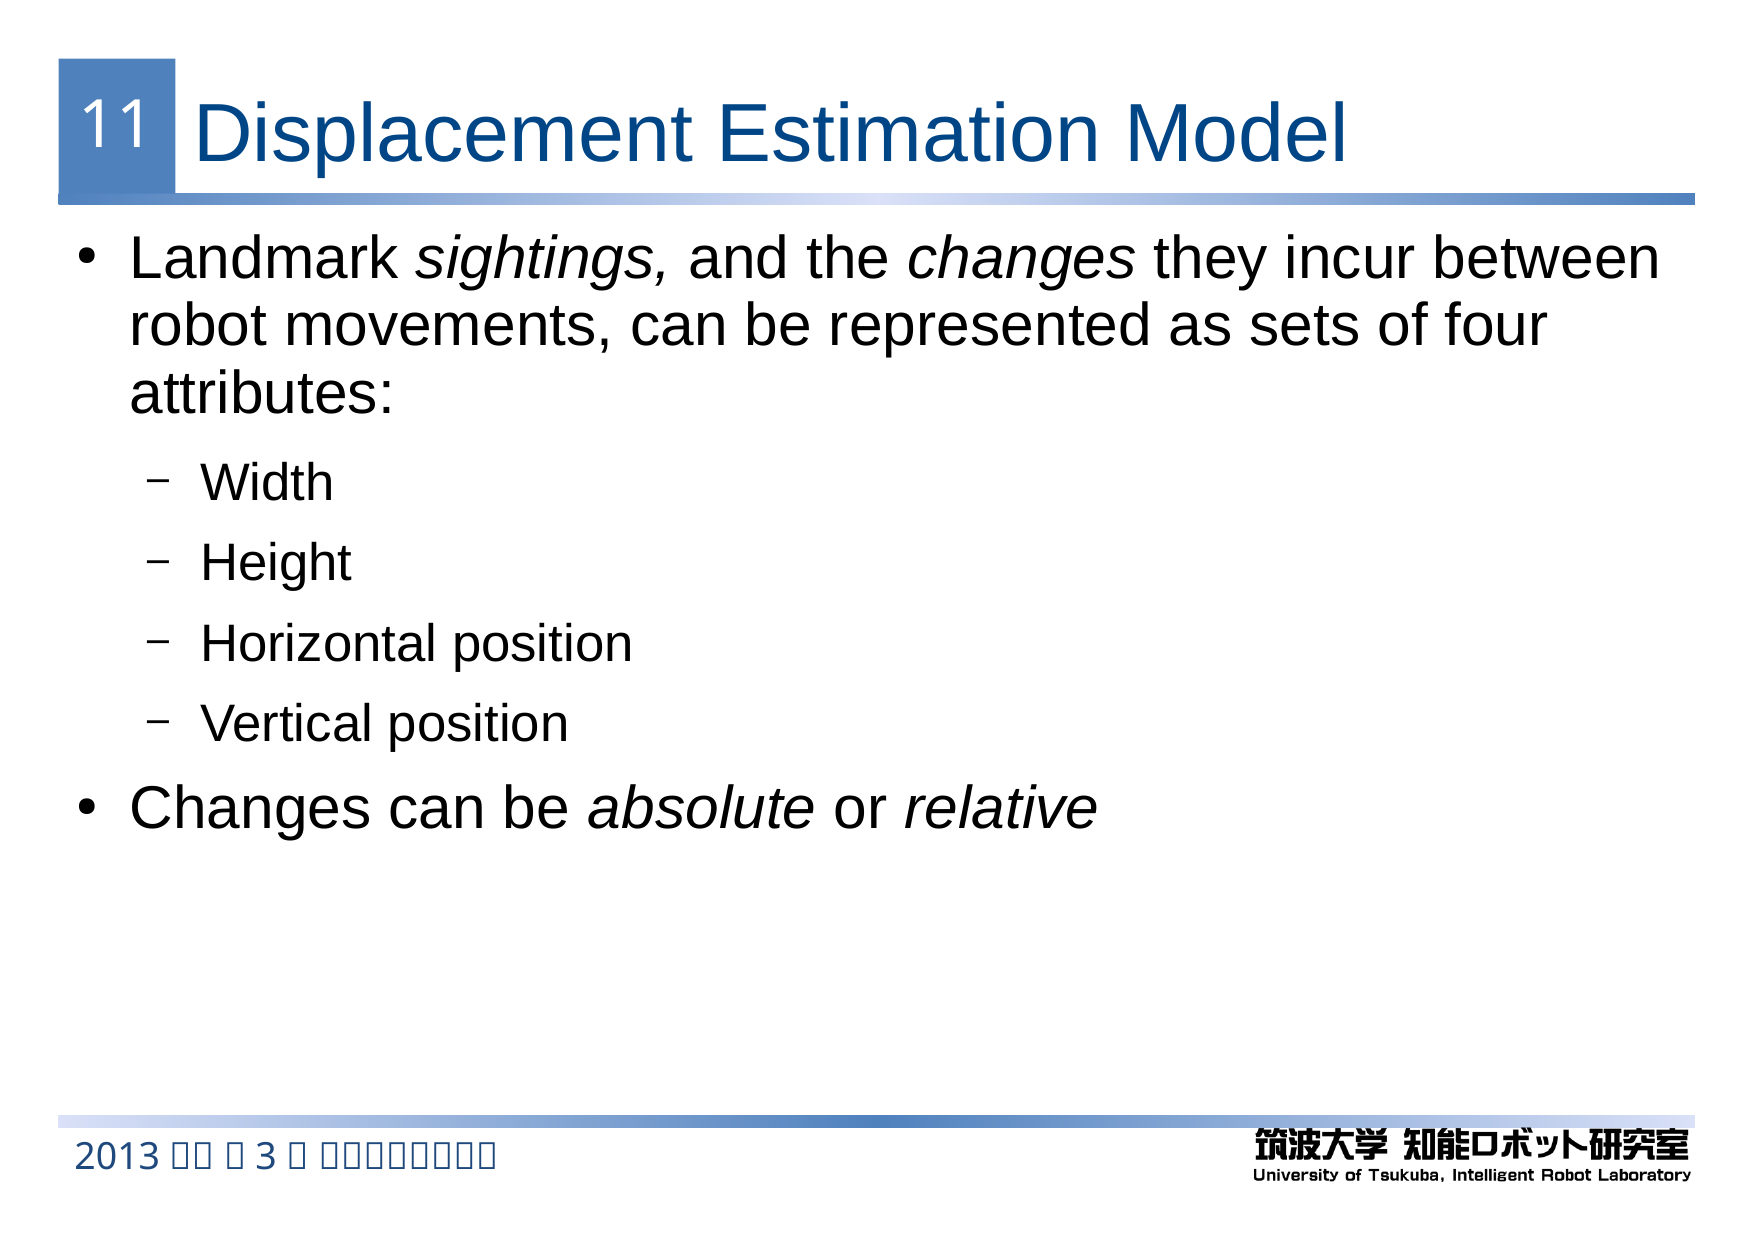

# Displacement Estimation Model
Landmark sightings, and the changes they incur between robot movements, can be represented as sets of four attributes:
Width
Height
Horizontal position
Vertical position
Changes can be absolute or relative